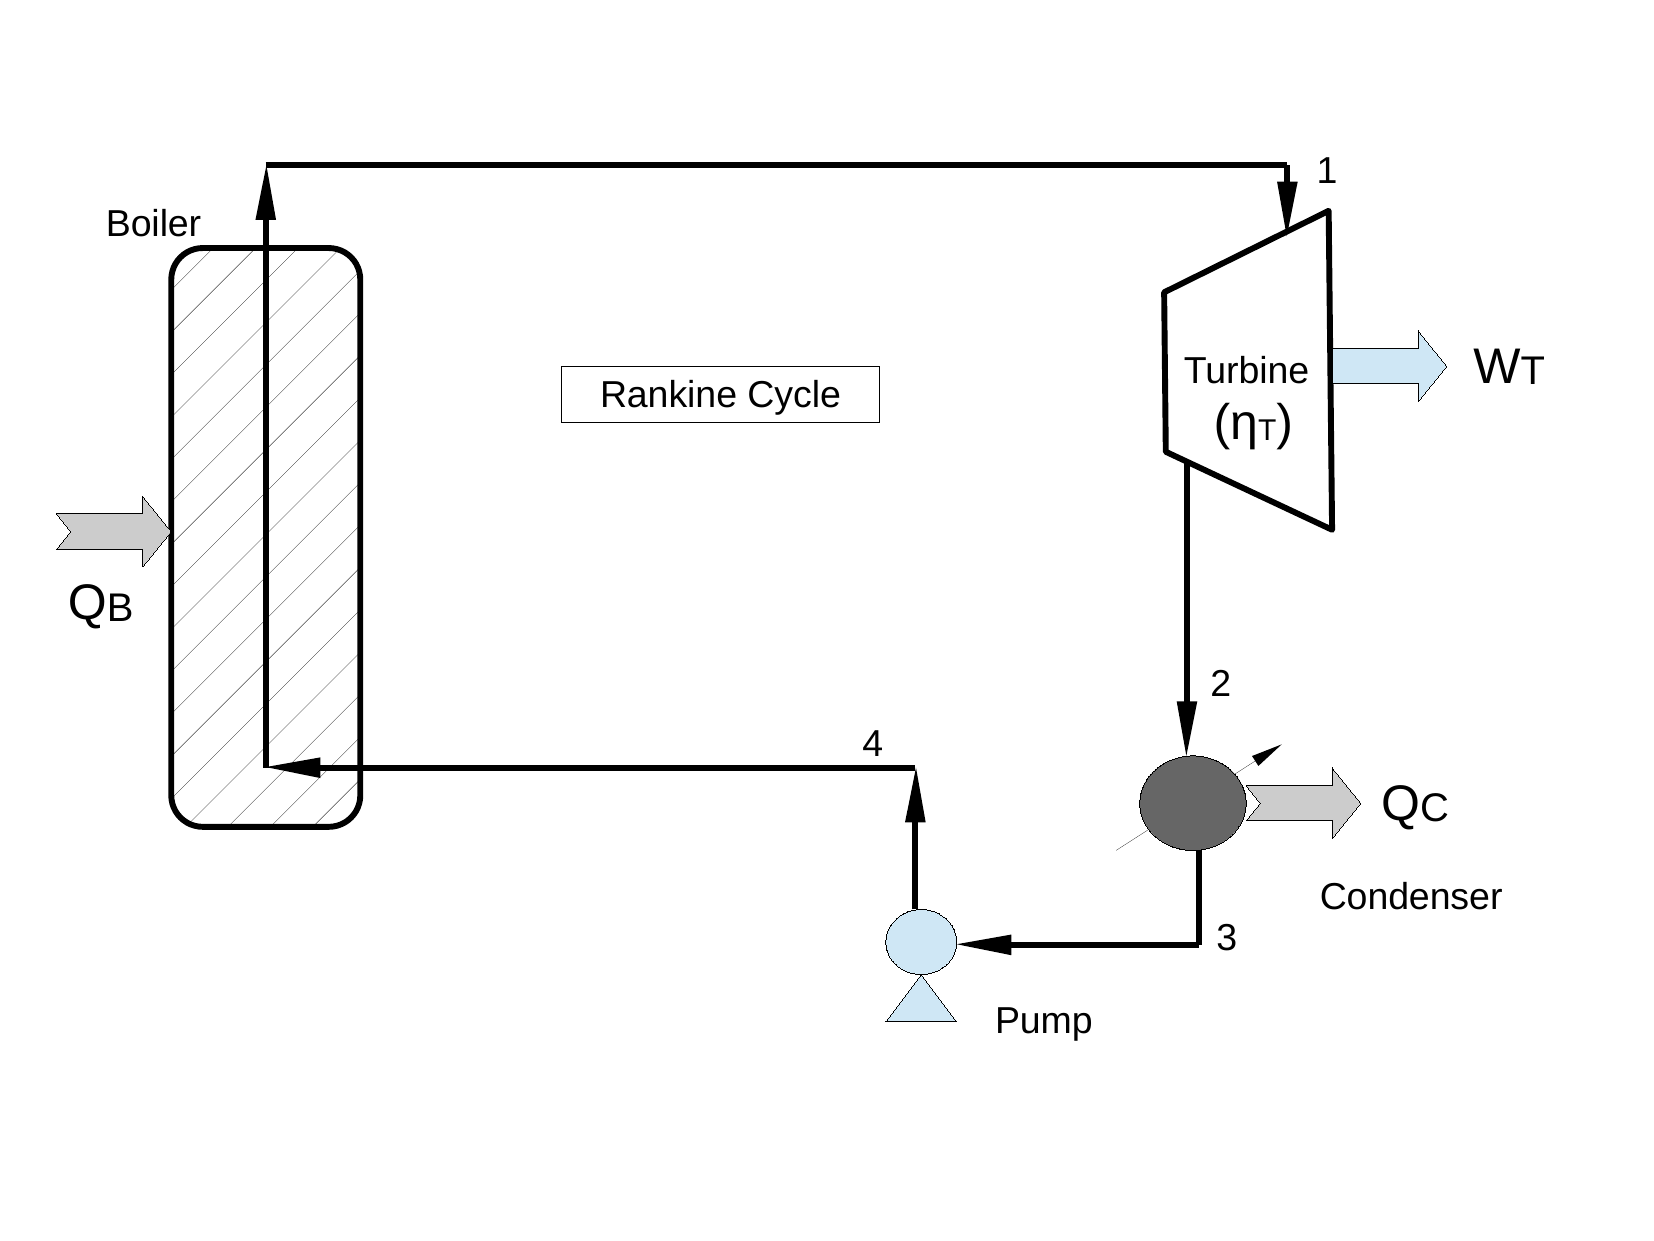

1
Boiler
WT
Turbine
Rankine Cycle
(ηT)
QB
2
4
QC
Condenser
3
Pump